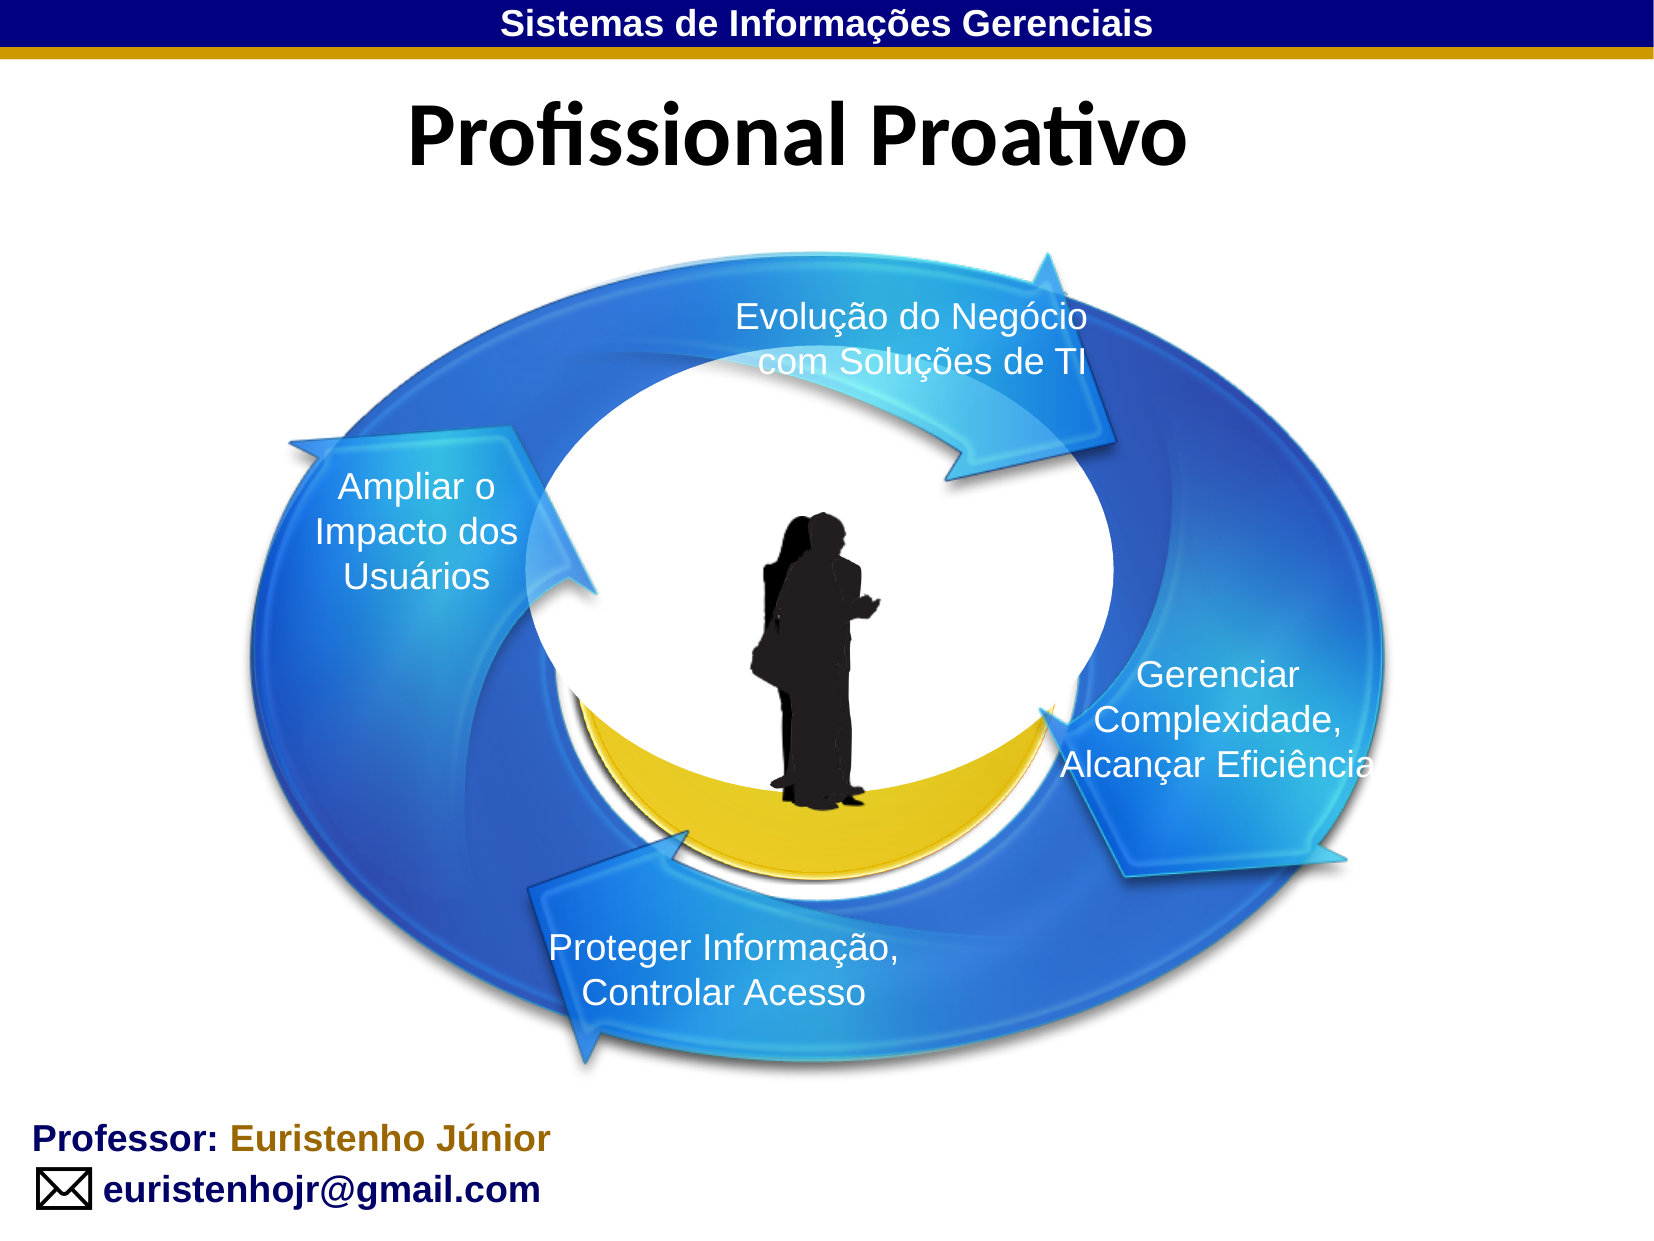

Empreendedorismo
Sistemas de Informações Gerenciais
# Profissional Proativo
Evolução do Negócio
com Soluções de TI
Gerenciar
Complexidade,
Alcançar Eficiência
Ampliar o
Impacto dos
Usuários
Proteger Informação,
Controlar Acesso
Professor: Euristenho Júnior
euristenhojr@gmail.com